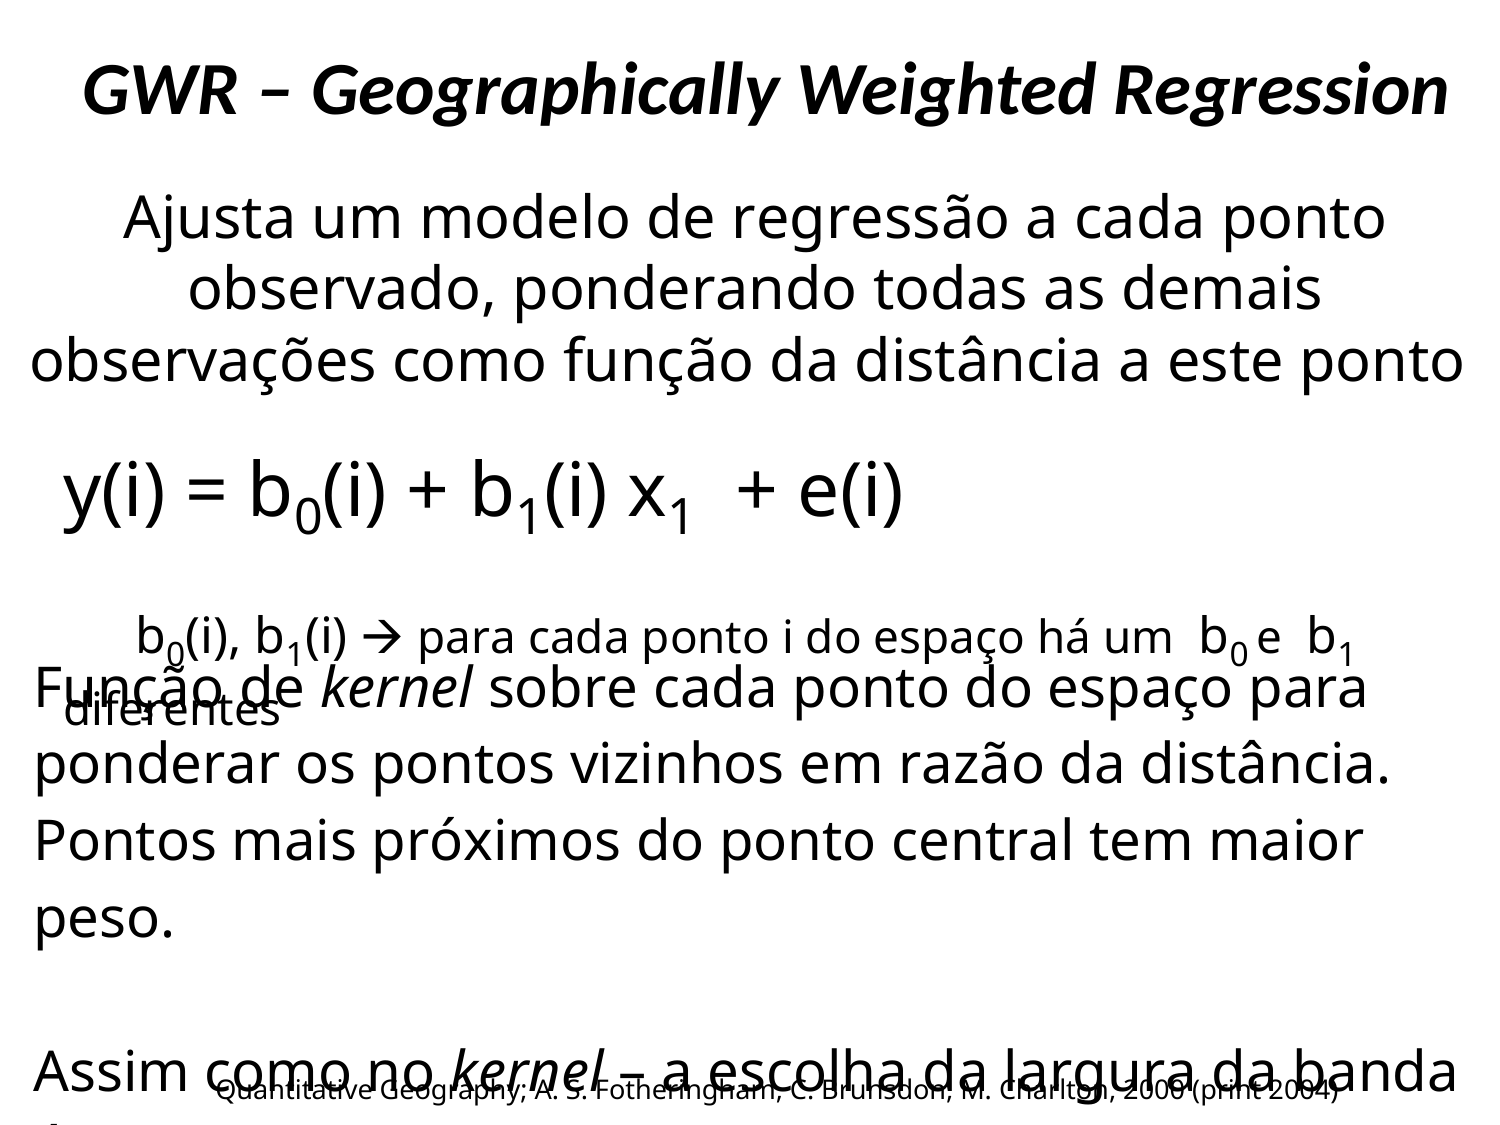

GWR – Geographically Weighted Regression
# Ajusta um modelo de regressão a cada ponto observado, ponderando todas as demais observações como função da distância a este ponto
y(i) = b0(i) + b1(i) x1 + e(i)
 b0(i), b1(i)  para cada ponto i do espaço há um b0 e b1 diferentes
Função de kernel sobre cada ponto do espaço para ponderar os pontos vizinhos em razão da distância.
Pontos mais próximos do ponto central tem maior peso.
Assim como no kernel – a escolha da largura da banda é importante
(pode ser fixa ou adaptável à densidade dos dados)
Quantitative Geography; A. S. Fotheringham, C. Brunsdon, M. Charlton, 2000 (print 2004)